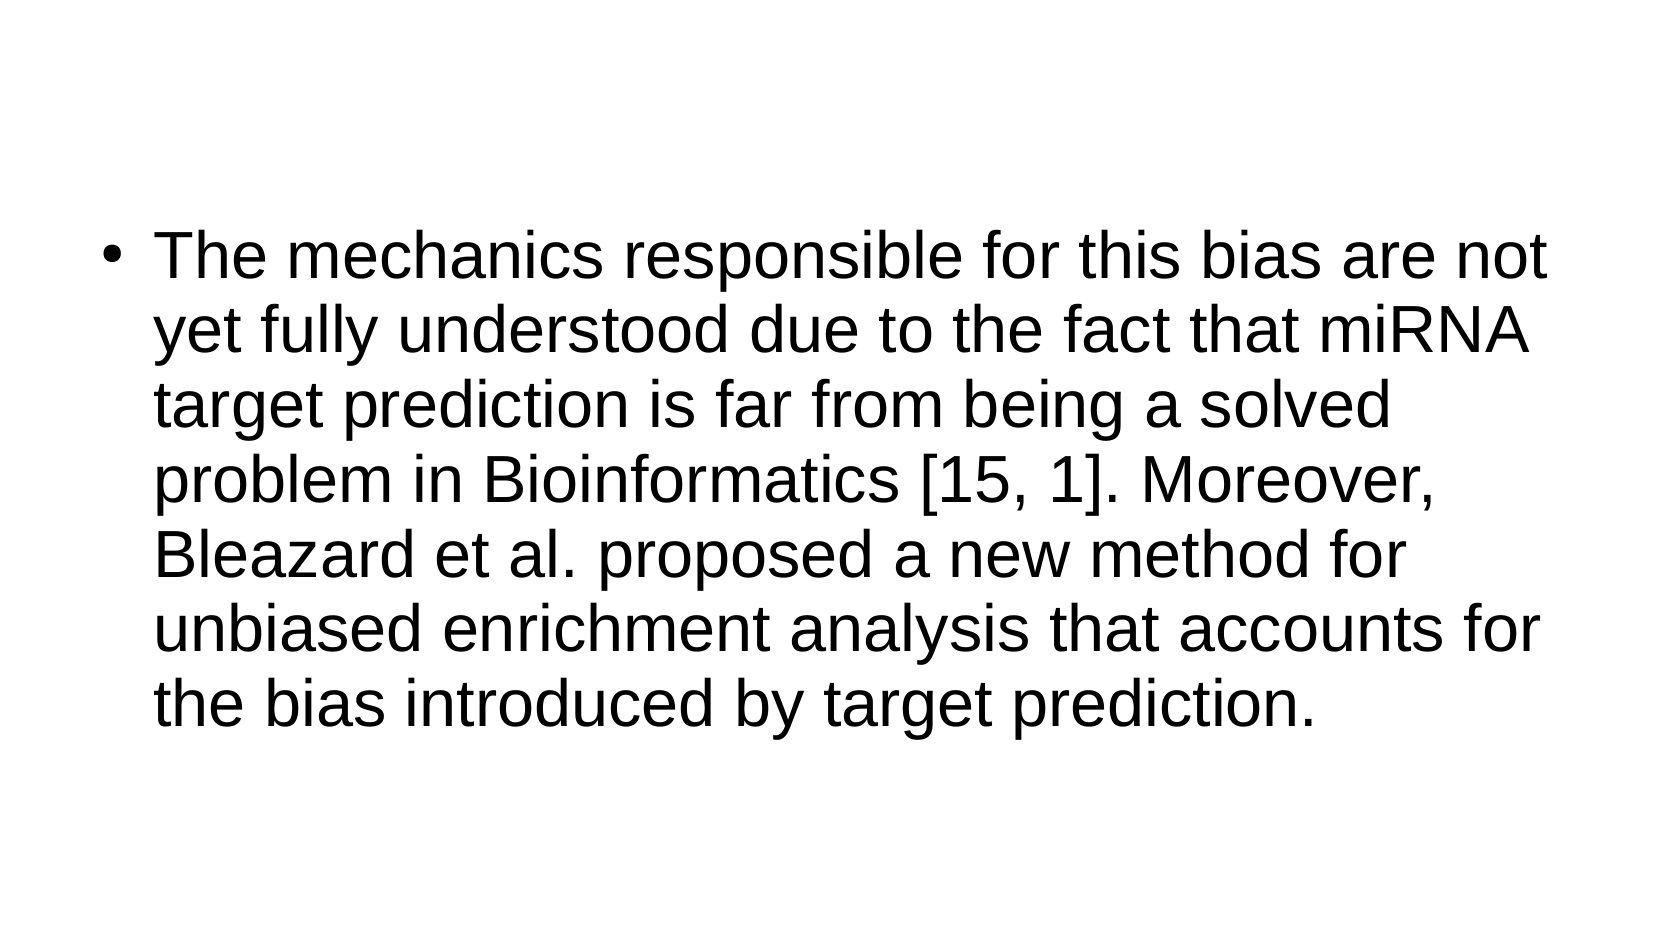

#
The mechanics responsible for this bias are not yet fully understood due to the fact that miRNA target prediction is far from being a solved problem in Bioinformatics [15, 1]. Moreover, Bleazard et al. proposed a new method for unbiased enrichment analysis that accounts for the bias introduced by target prediction.